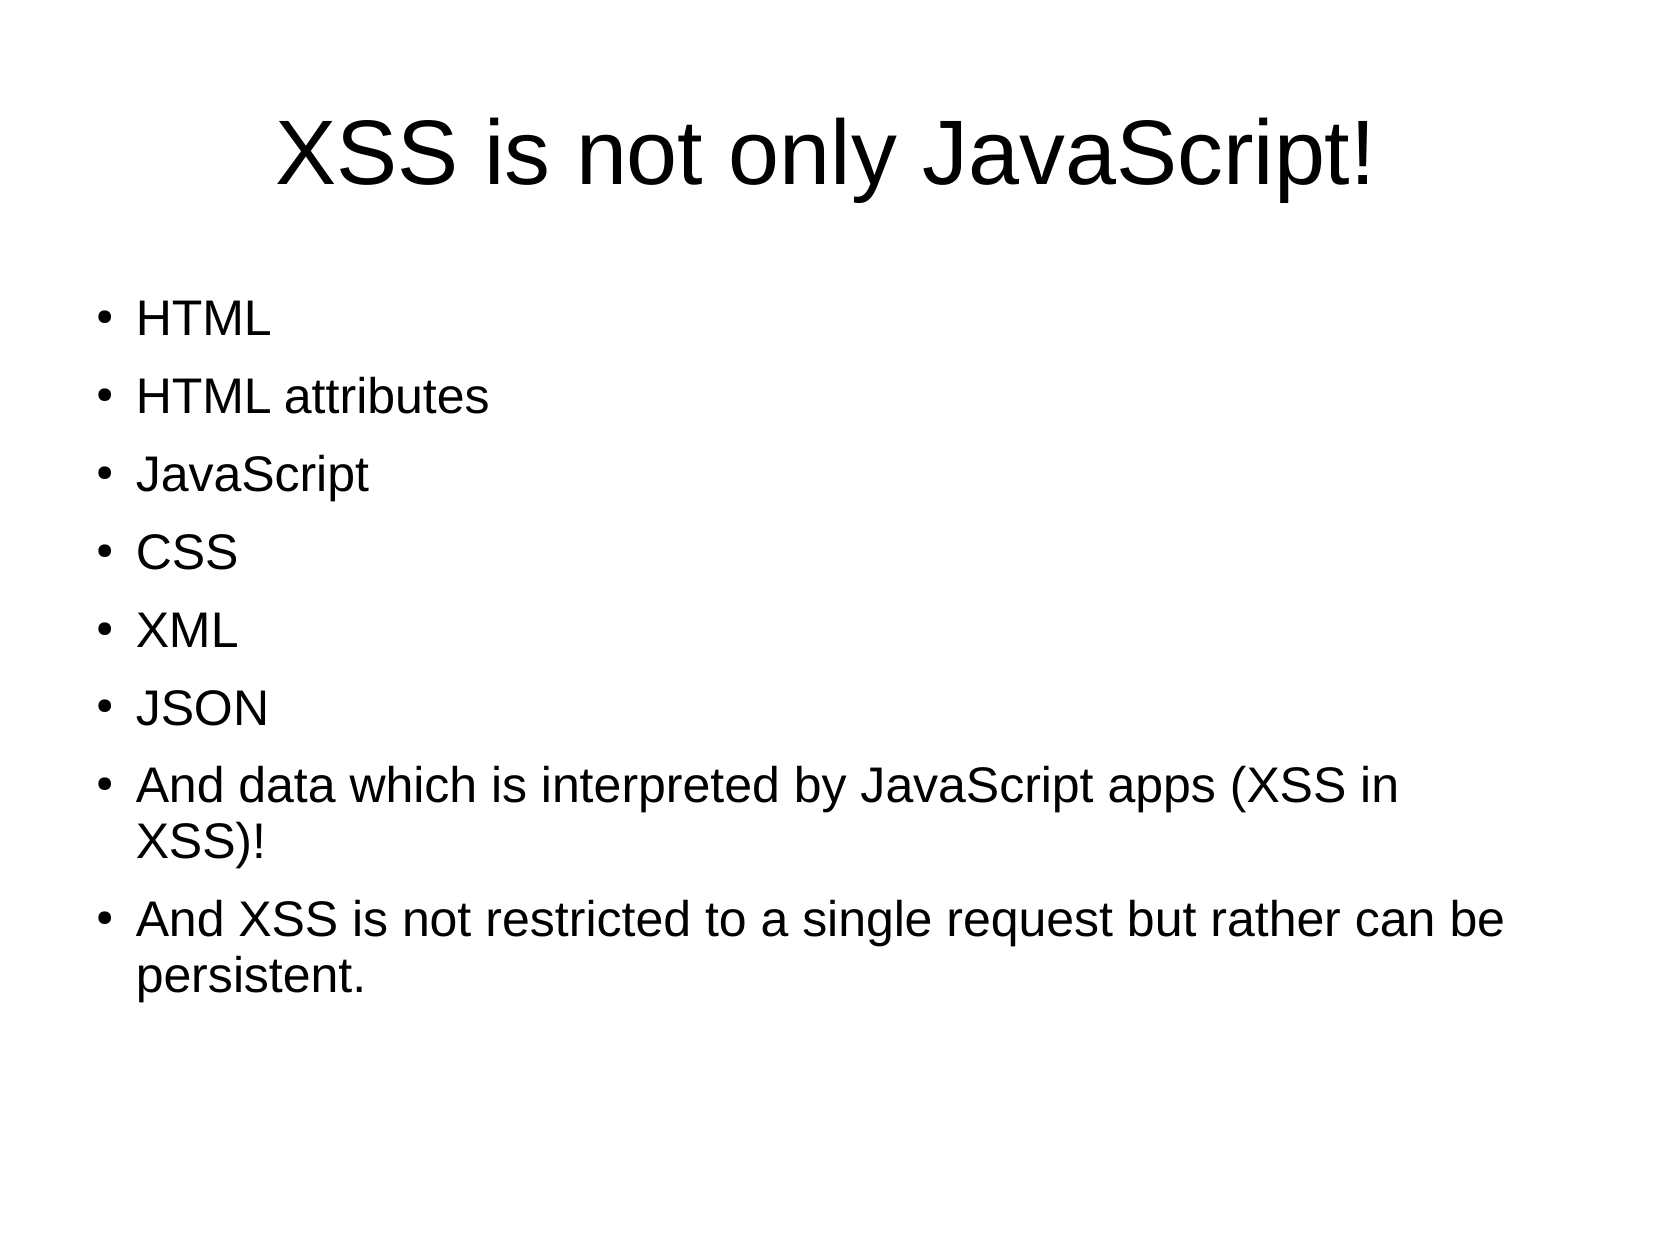

# XSS is not only JavaScript!
HTML
HTML attributes
JavaScript
CSS
XML
JSON
And data which is interpreted by JavaScript apps (XSS in XSS)!
And XSS is not restricted to a single request but rather can be persistent.